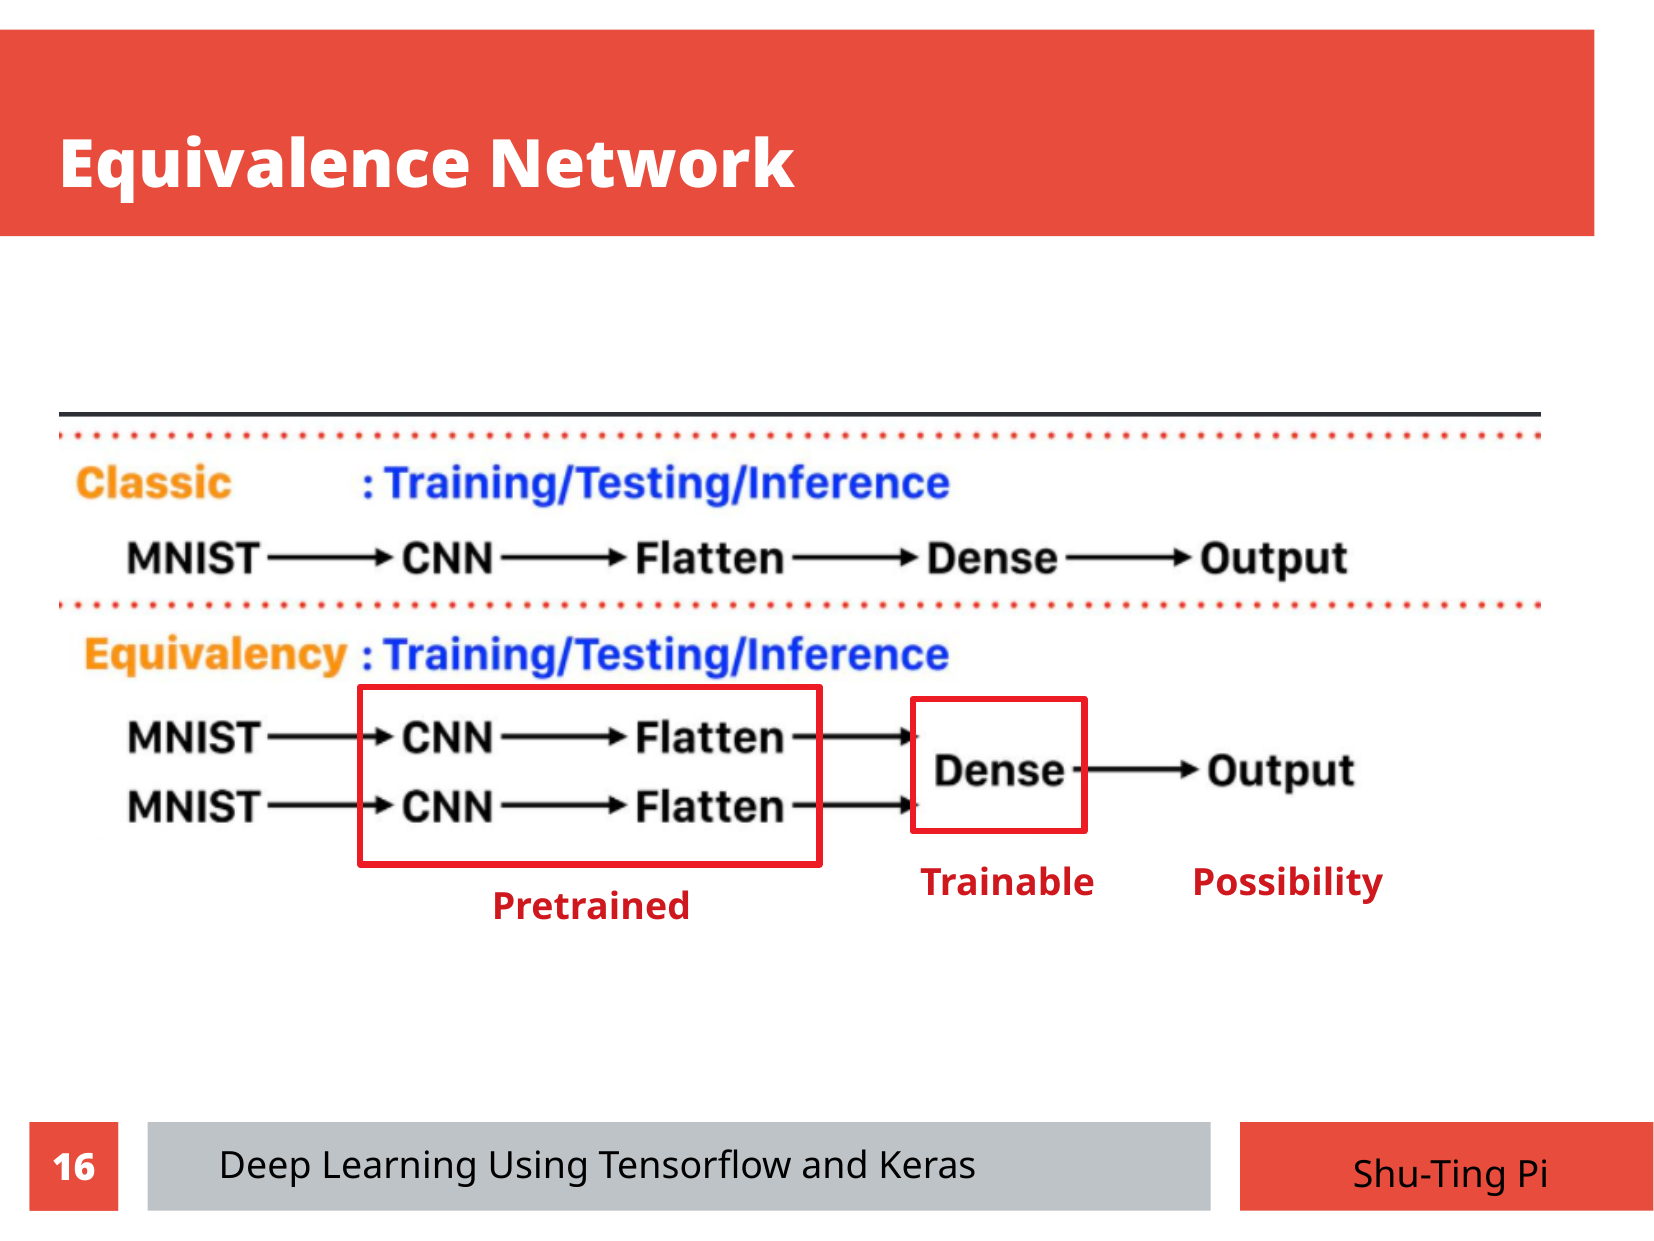

# Equivalence Network
Trainable
Possibility
Pretrained
16
Deep Learning Using Tensorflow and Keras
Shu-Ting Pi